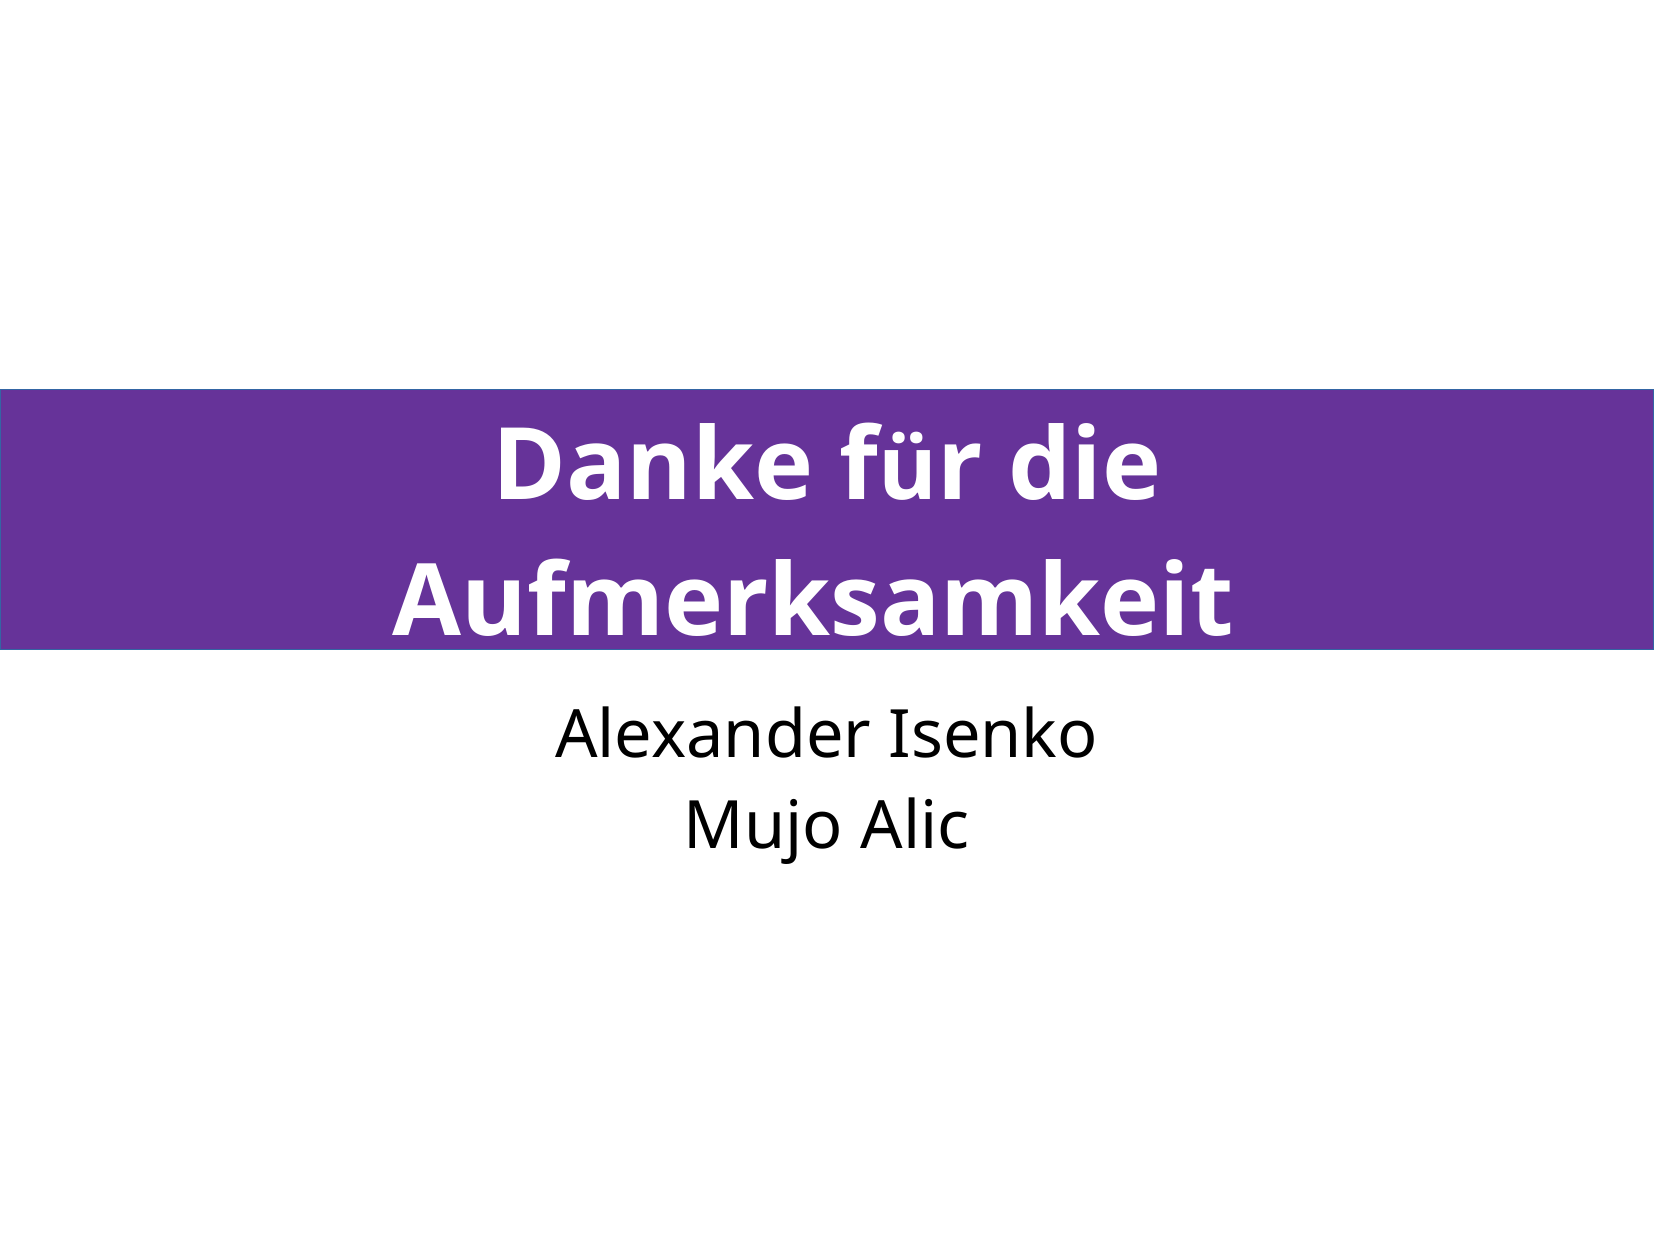

# Danke für die Aufmerksamkeit
Alexander Isenko
Mujo Alic